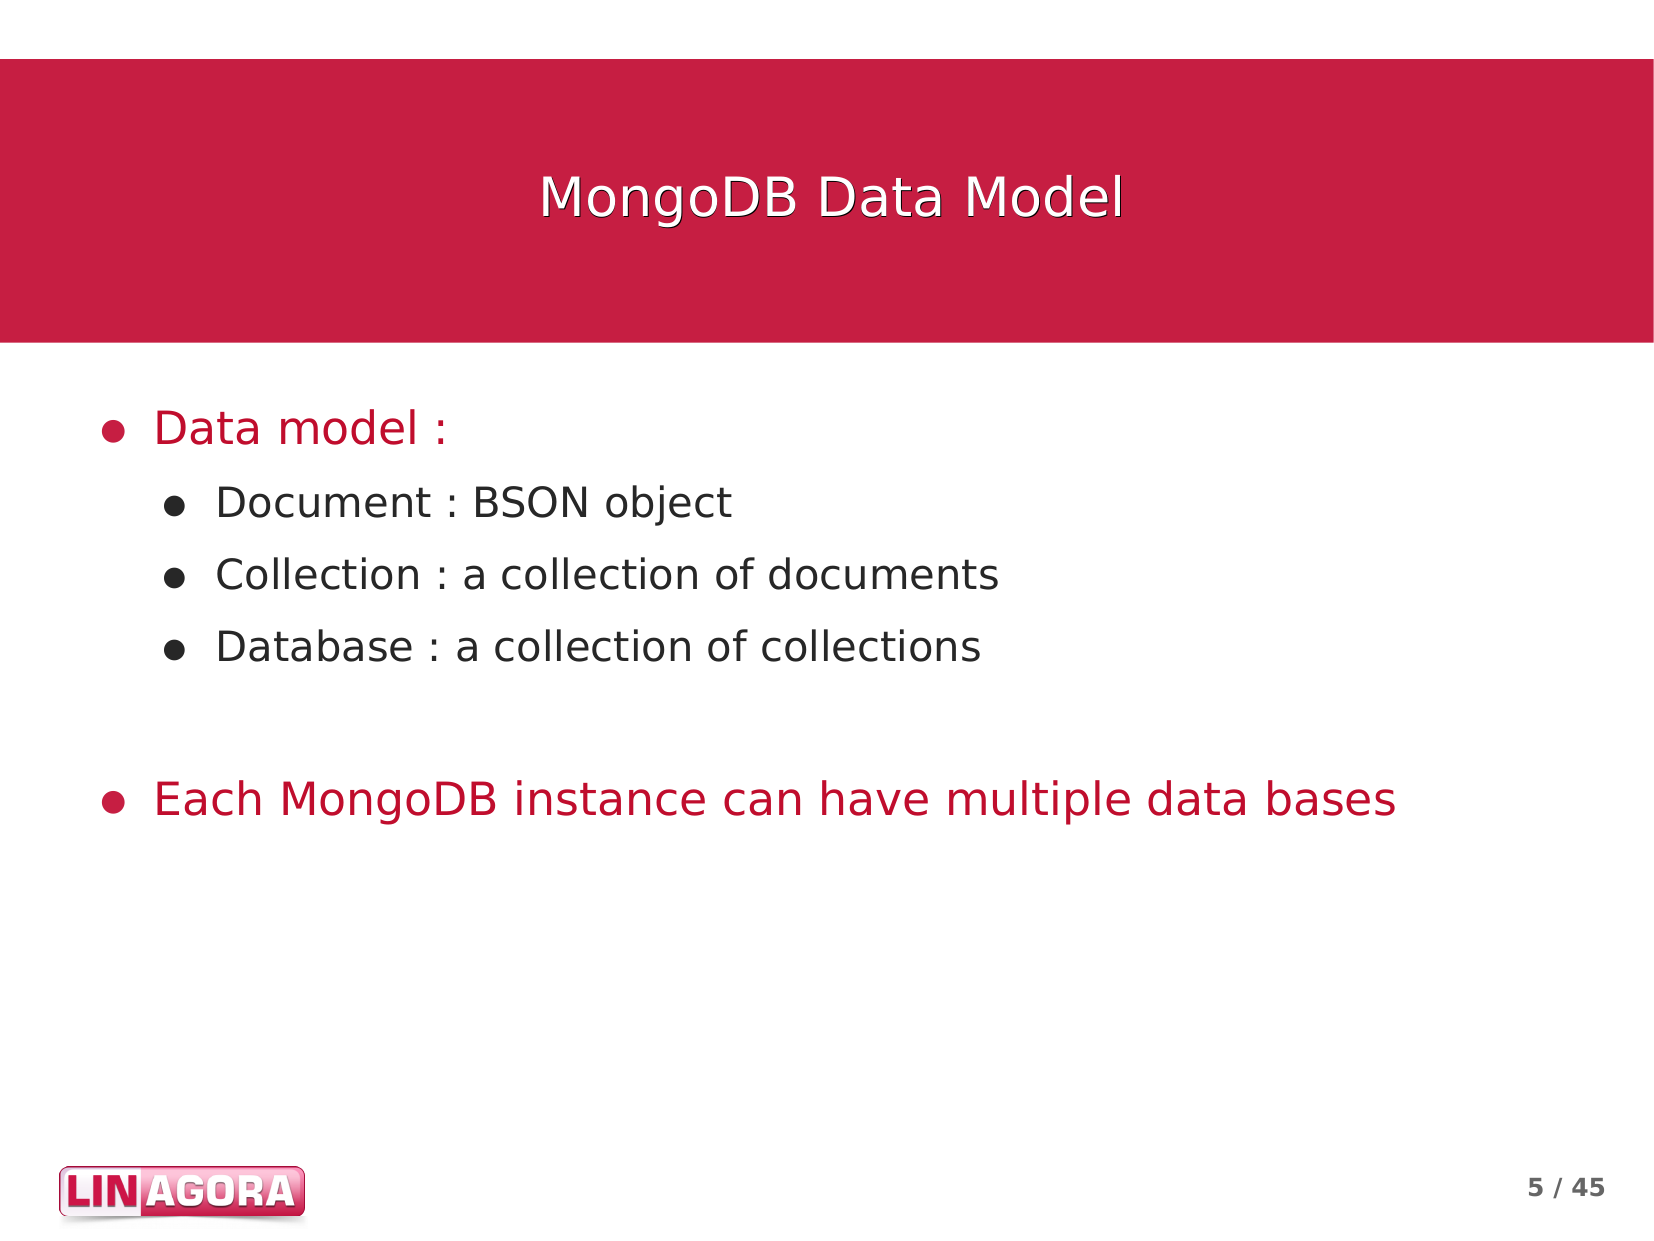

# MongoDB Data Model
Data model :
Document : BSON object
Collection : a collection of documents
Database : a collection of collections
Each MongoDB instance can have multiple data bases